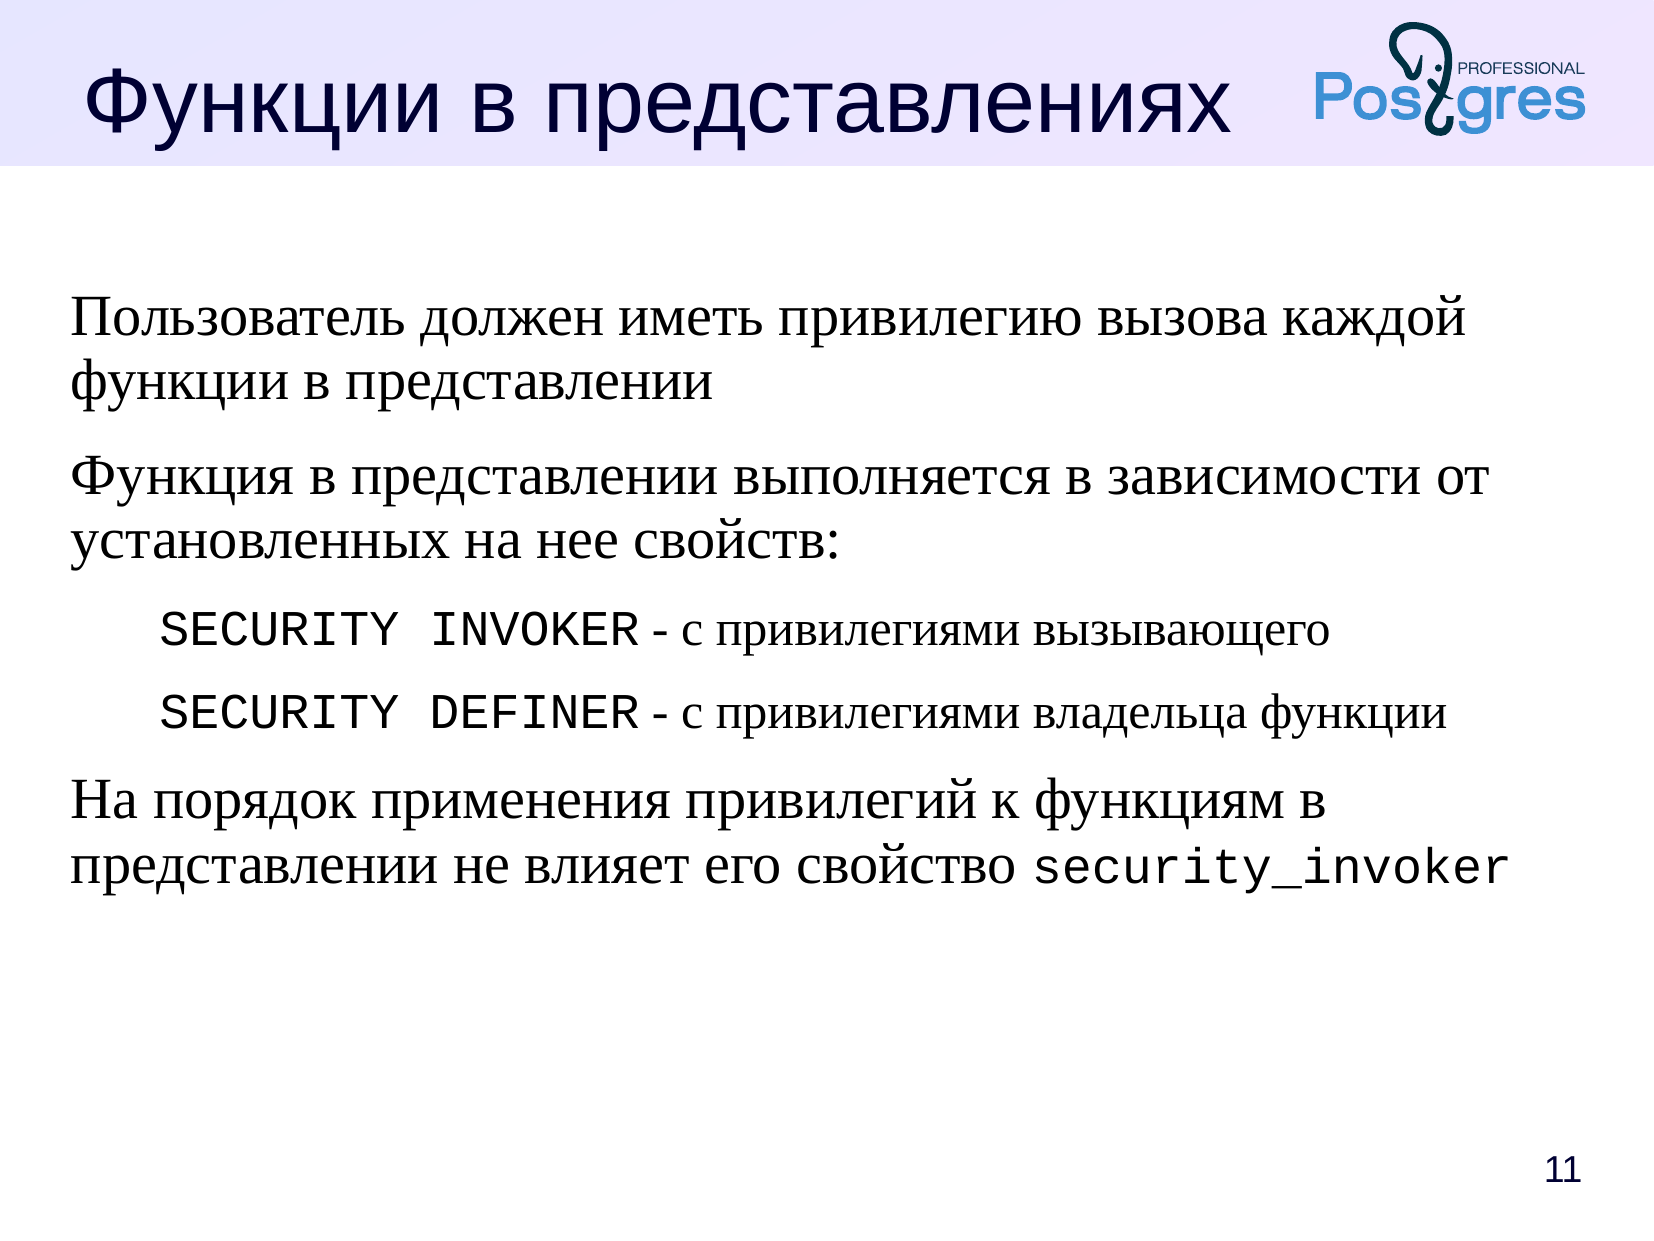

# Функции в представлениях
Пользователь должен иметь привилегию вызова каждой функции в представлении
Функция в представлении выполняется в зависимости от установленных на нее свойств:
SECURITY INVOKER - с привилегиями вызывающего
SECURITY DEFINER - с привилегиями владельца функции
На порядок применения привилегий к функциям в представлении не влияет его свойство security_invoker